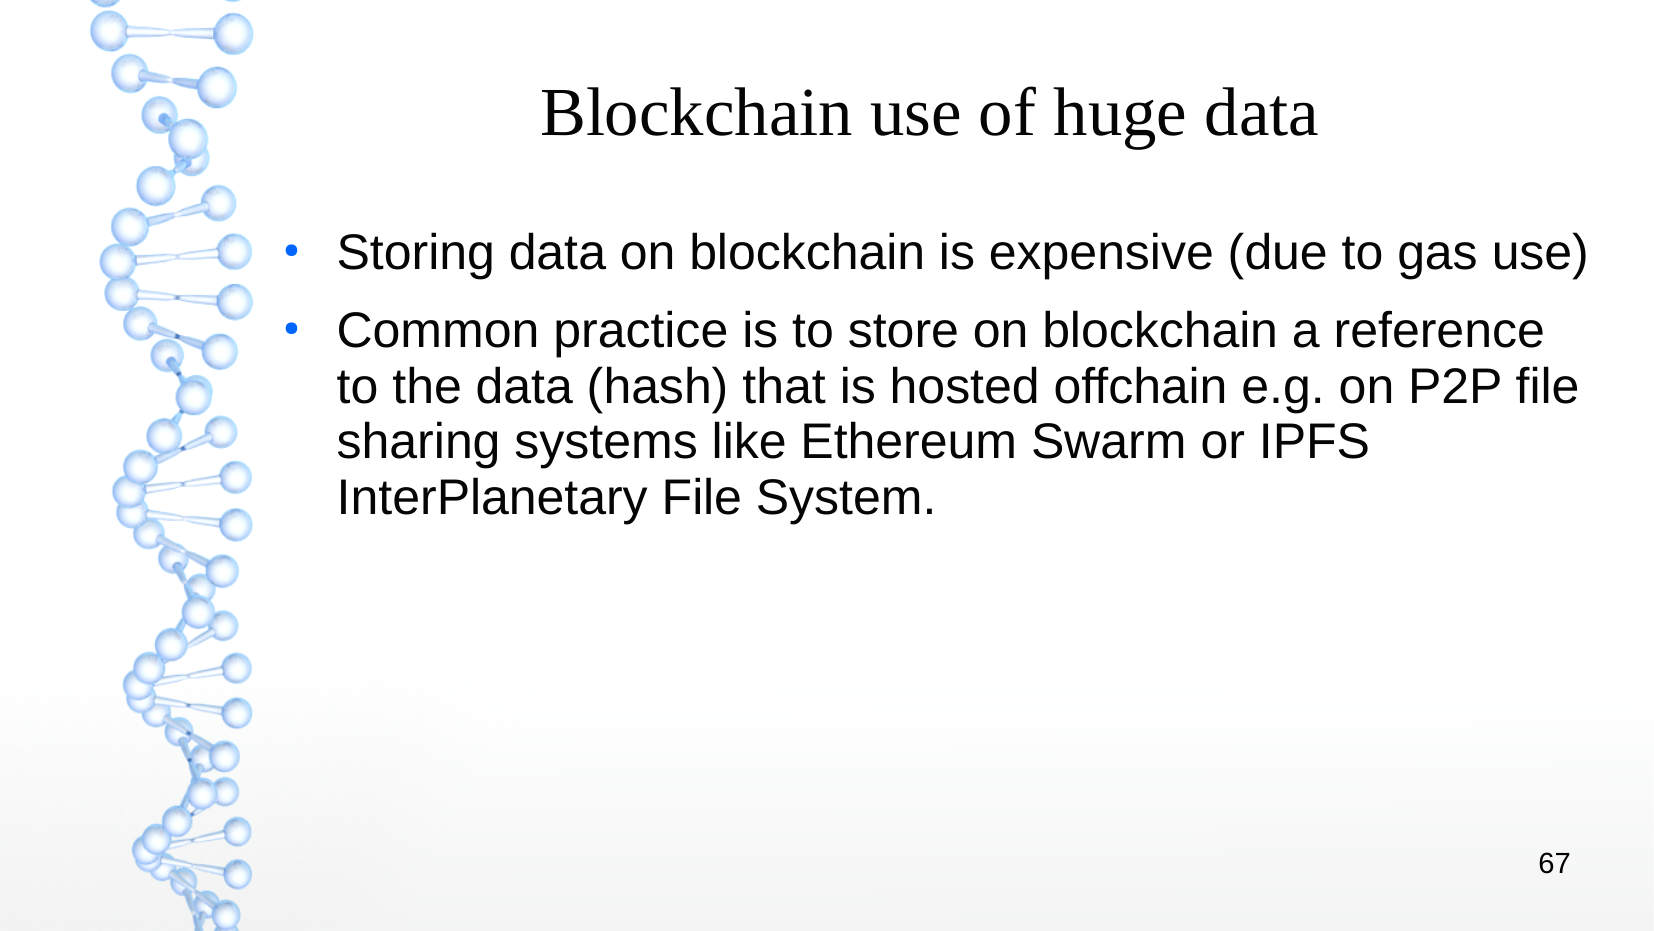

# Blockchain use of huge data
Storing data on blockchain is expensive (due to gas use)
Common practice is to store on blockchain a reference to the data (hash) that is hosted offchain e.g. on P2P file sharing systems like Ethereum Swarm or IPFS InterPlanetary File System.
67